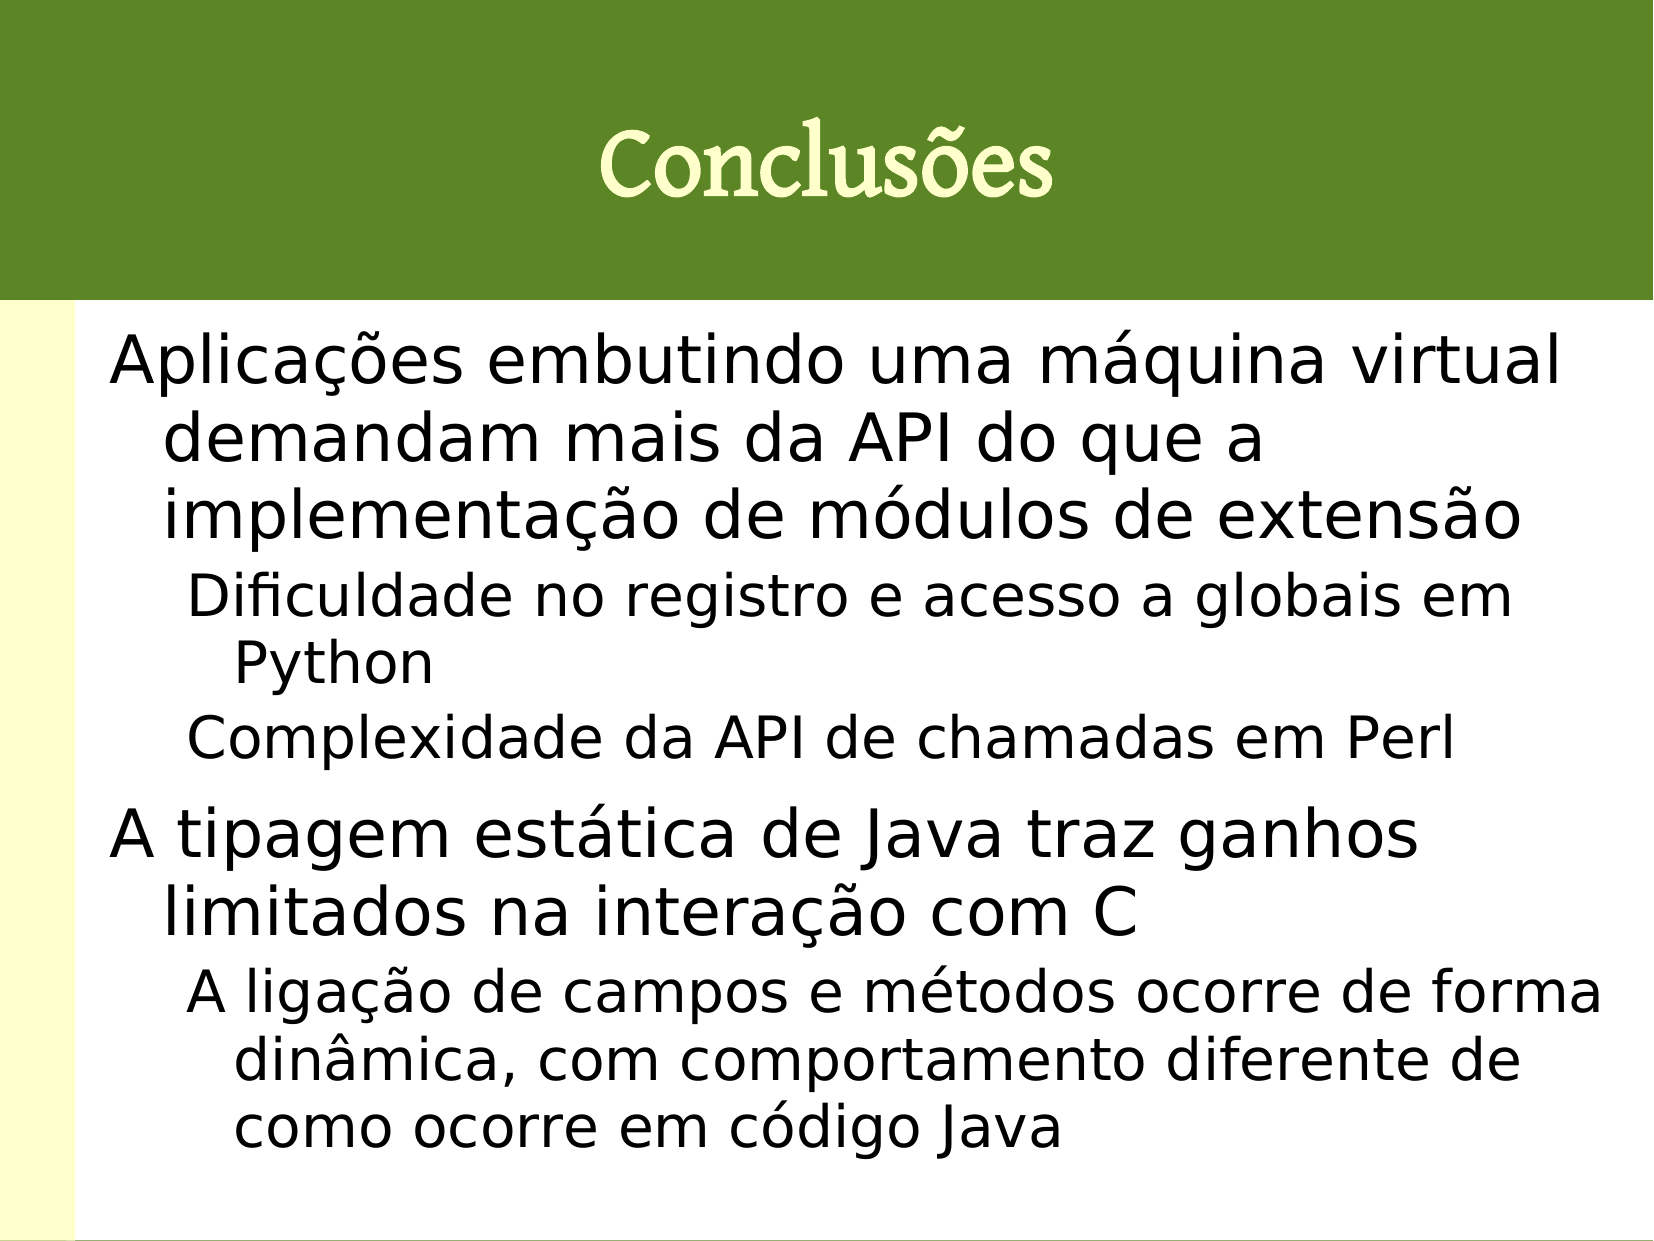

# Conclusões
Aplicações embutindo uma máquina virtual demandam mais da API do que a implementação de módulos de extensão
Dificuldade no registro e acesso a globais em Python
Complexidade da API de chamadas em Perl
A tipagem estática de Java traz ganhos limitados na interação com C
A ligação de campos e métodos ocorre de forma dinâmica, com comportamento diferente de como ocorre em código Java